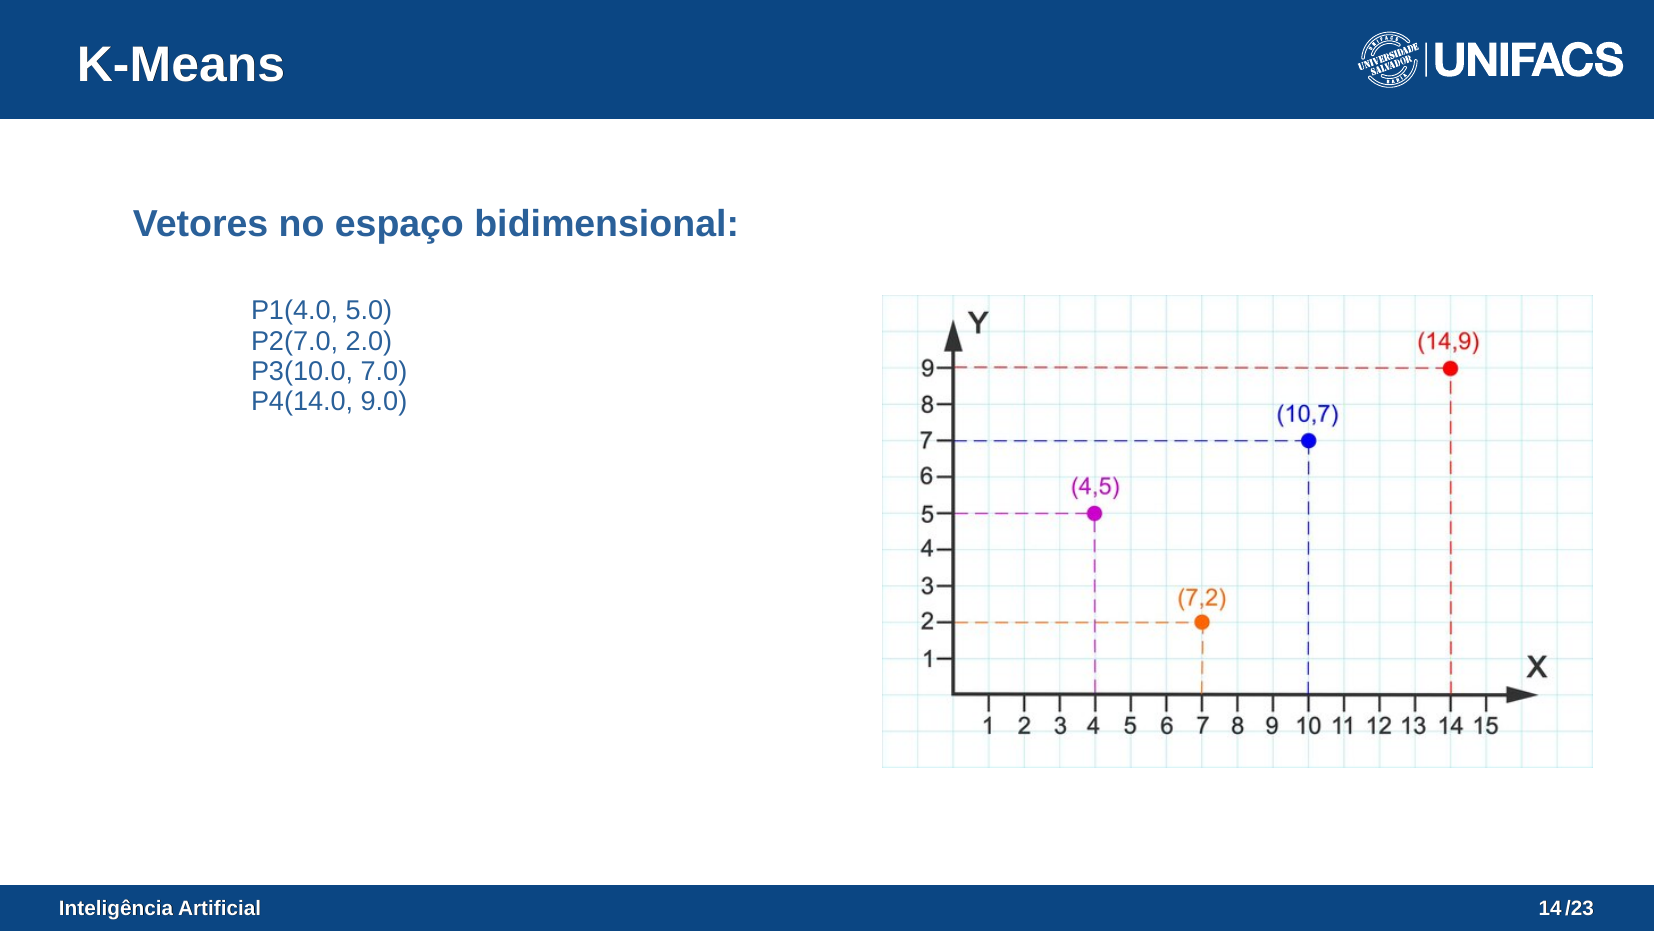

K-Means
Vetores no espaço bidimensional:
P1(4.0, 5.0)
P2(7.0, 2.0)
P3(10.0, 7.0)
P4(14.0, 9.0)